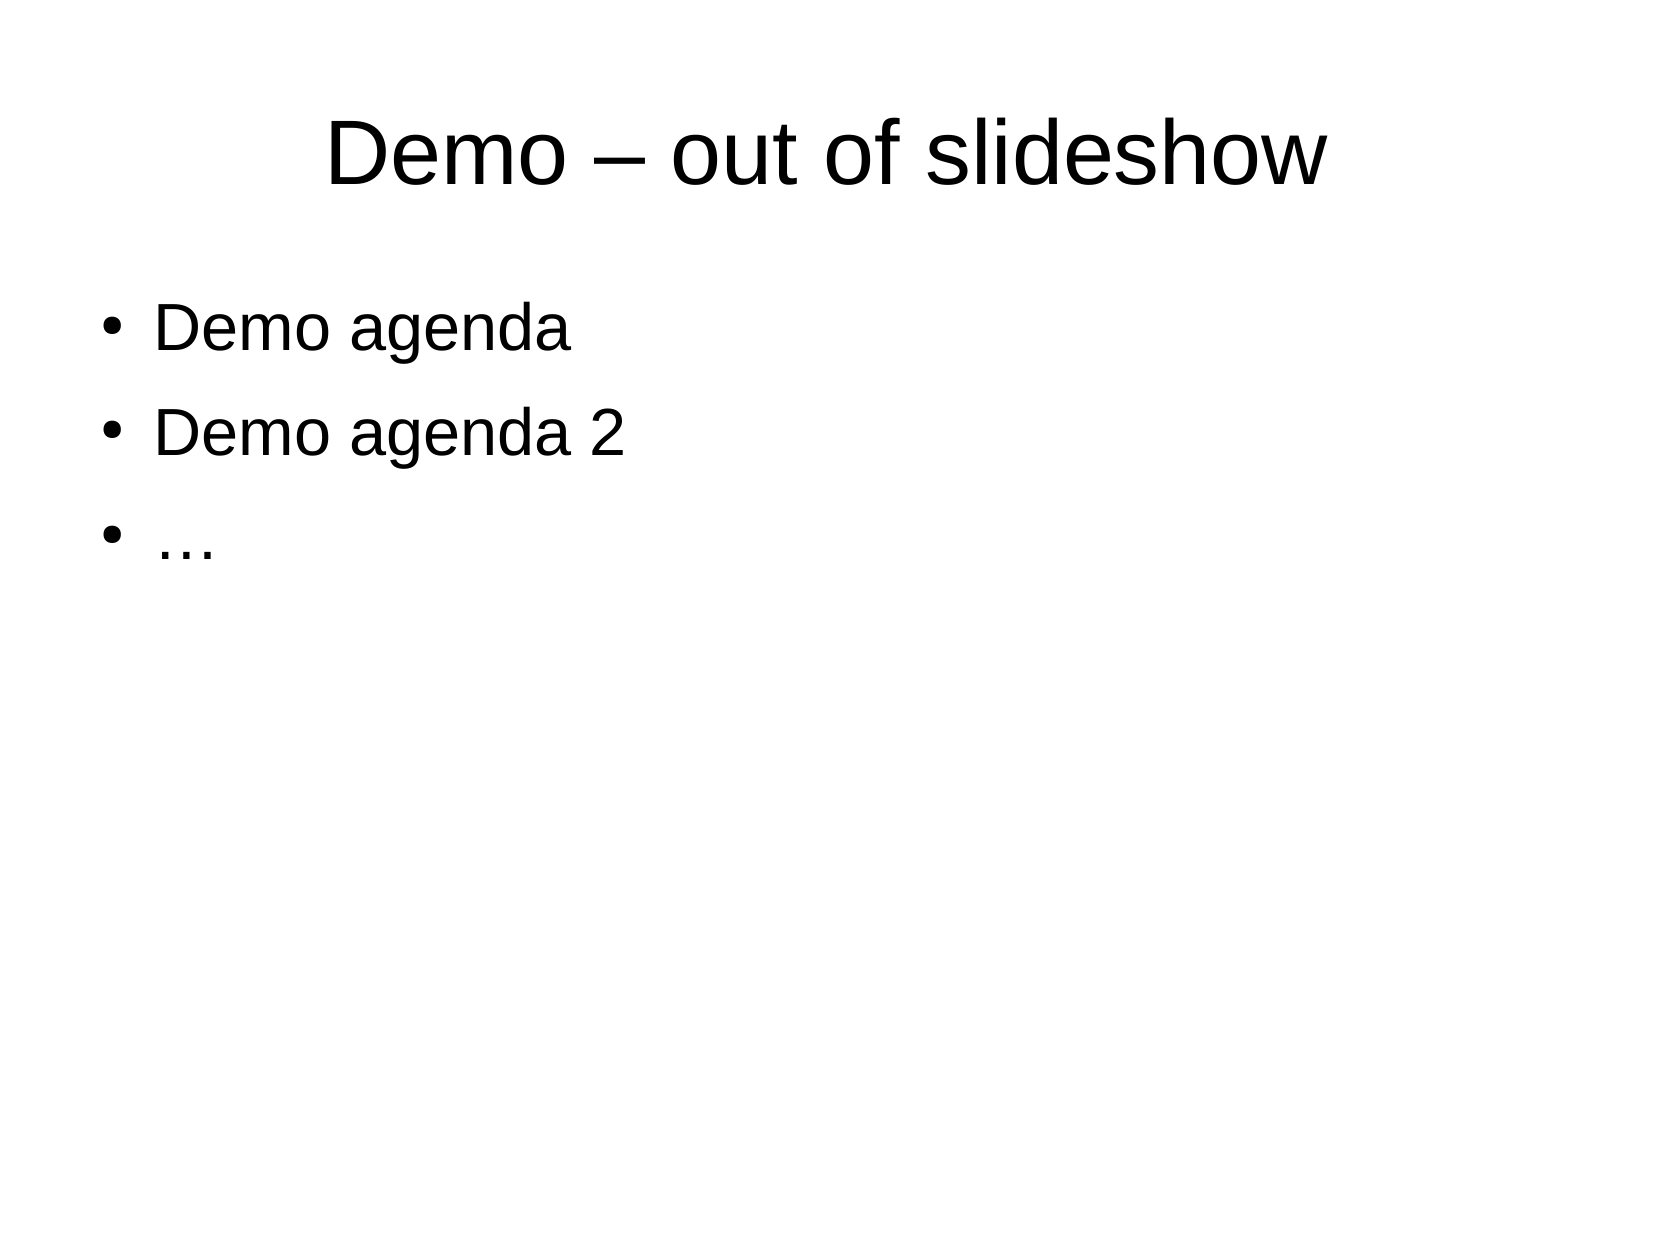

# Demo – out of slideshow
Demo agenda
Demo agenda 2
…